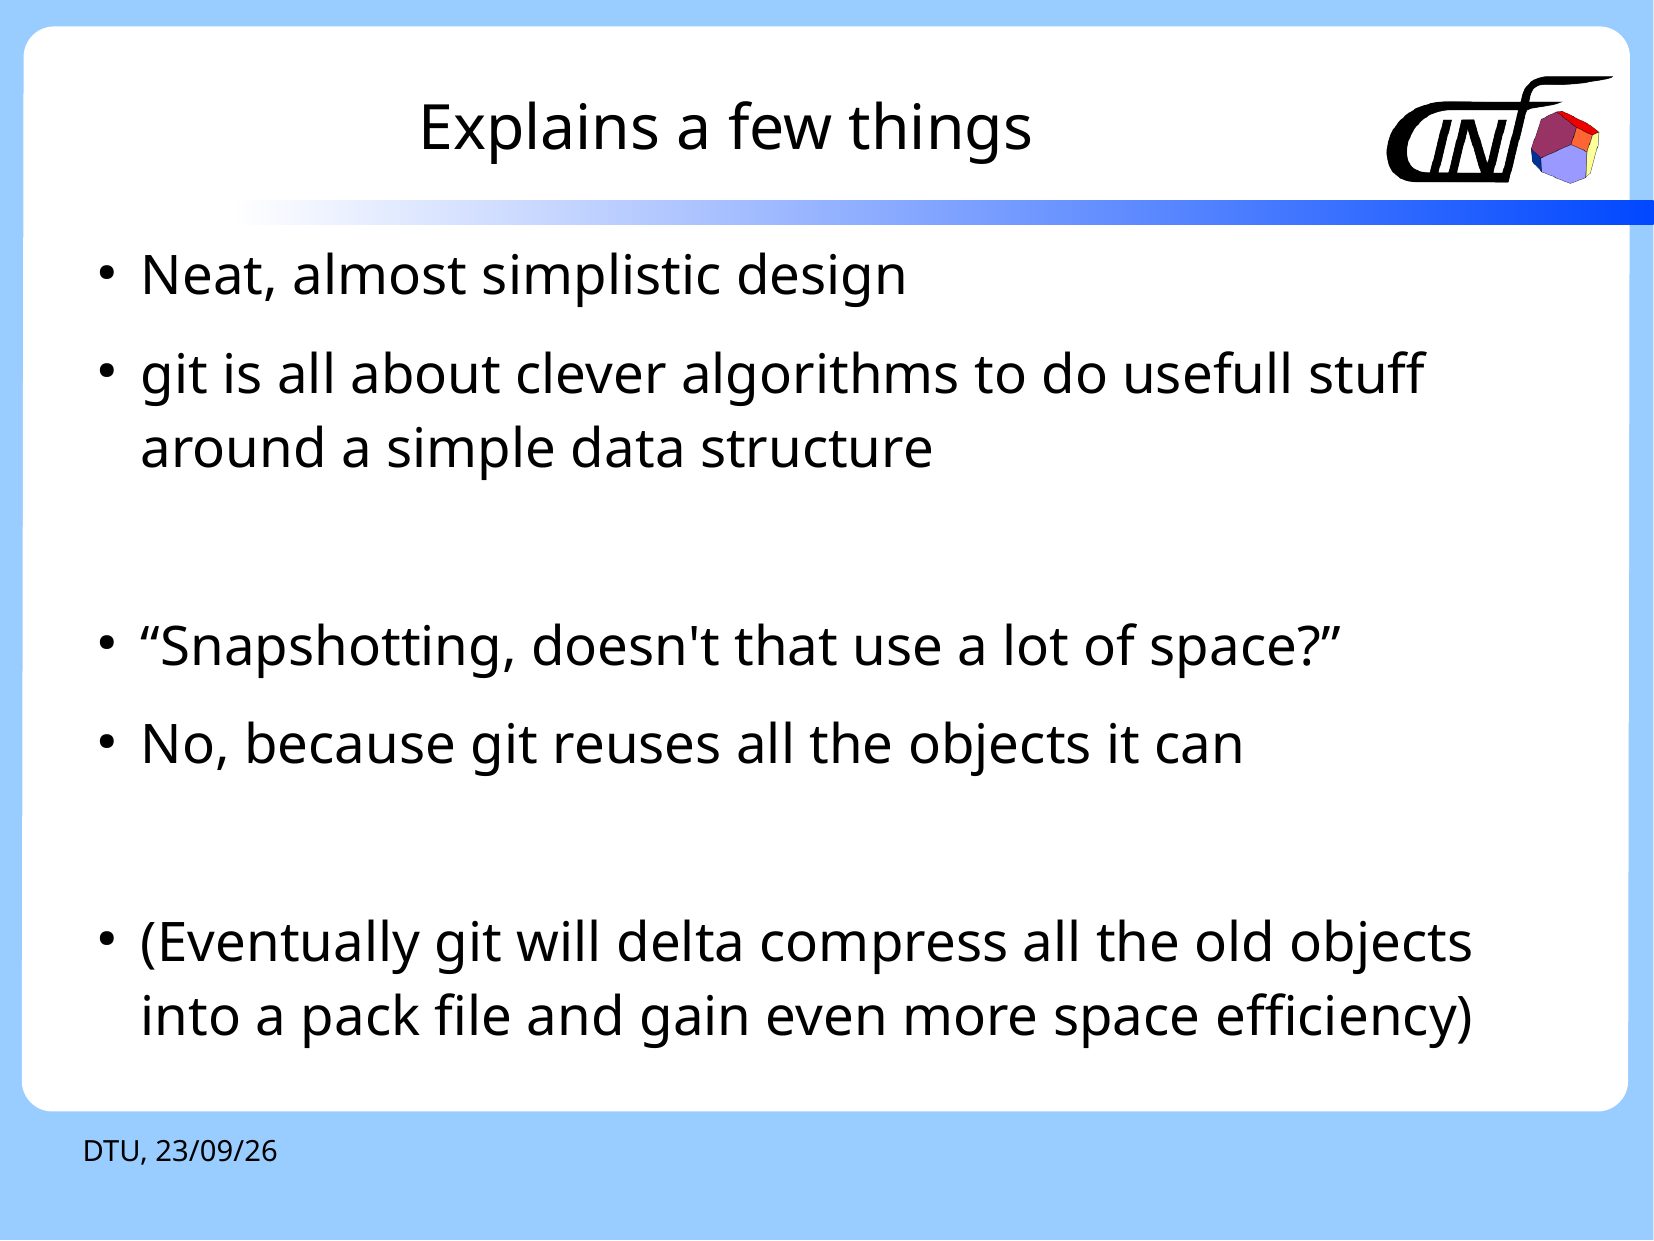

# Explains a few things
Neat, almost simplistic design
git is all about clever algorithms to do usefull stuff around a simple data structure
“Snapshotting, doesn't that use a lot of space?”
No, because git reuses all the objects it can
(Eventually git will delta compress all the old objects into a pack file and gain even more space efficiency)